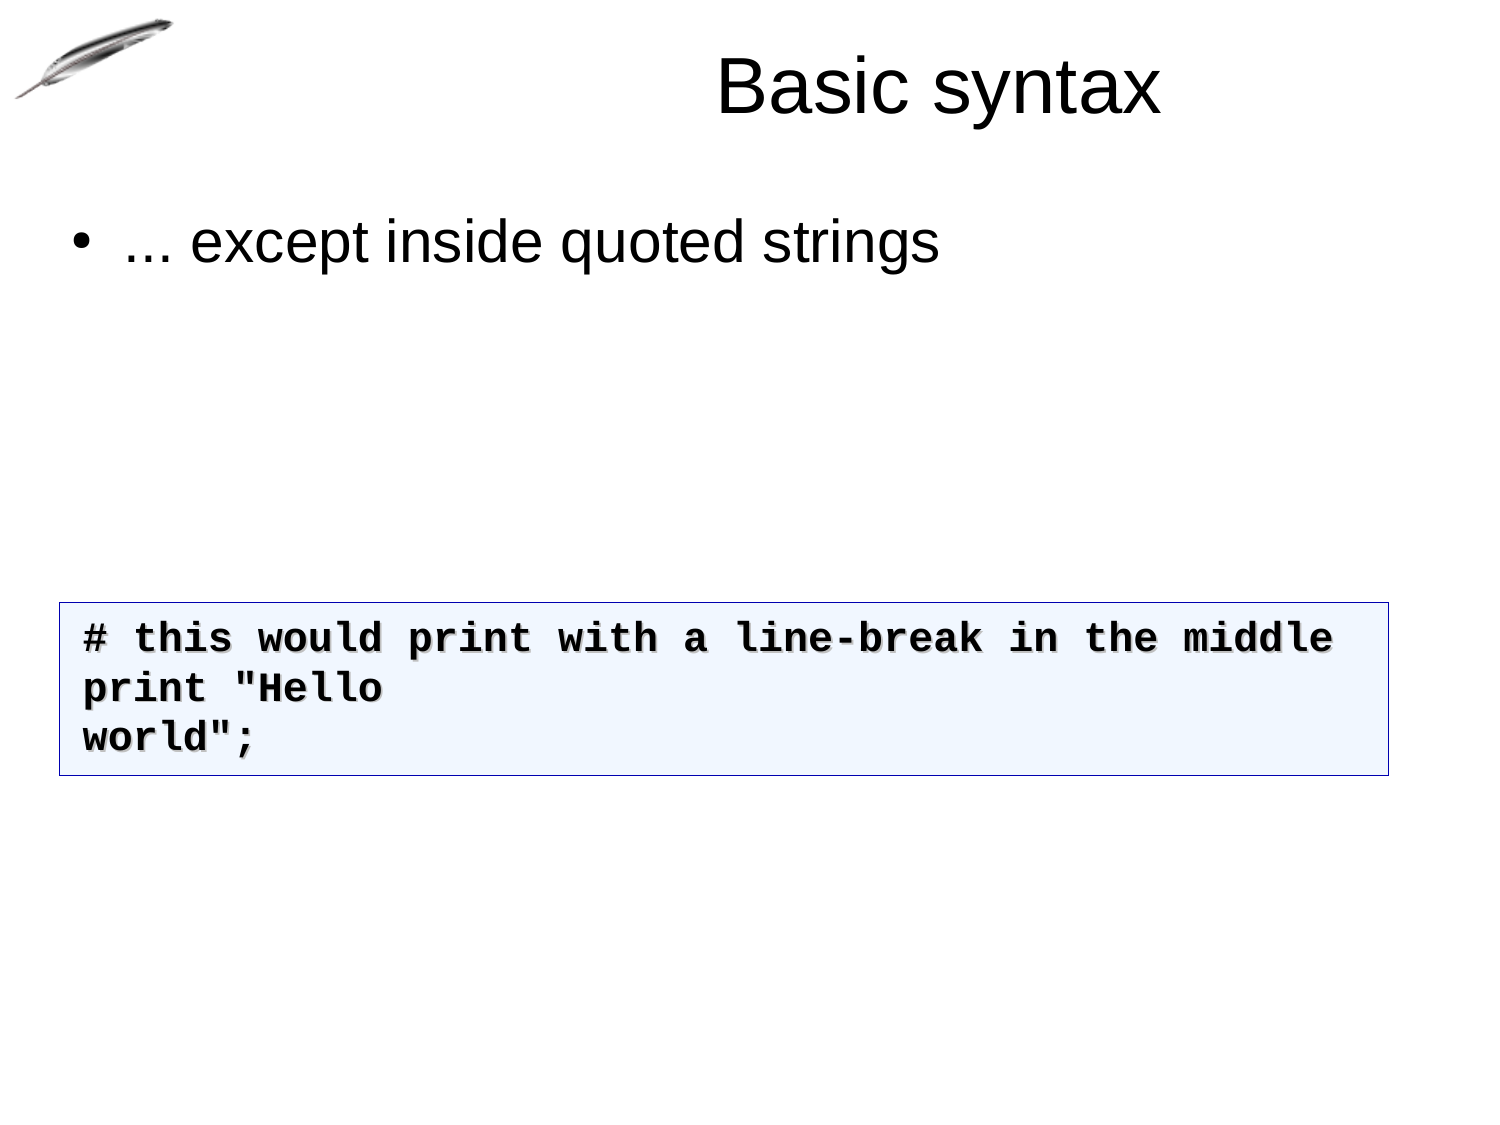

# Basic syntax
... except inside quoted strings
# this would print with a line-break in the middle
print "Hello
world";